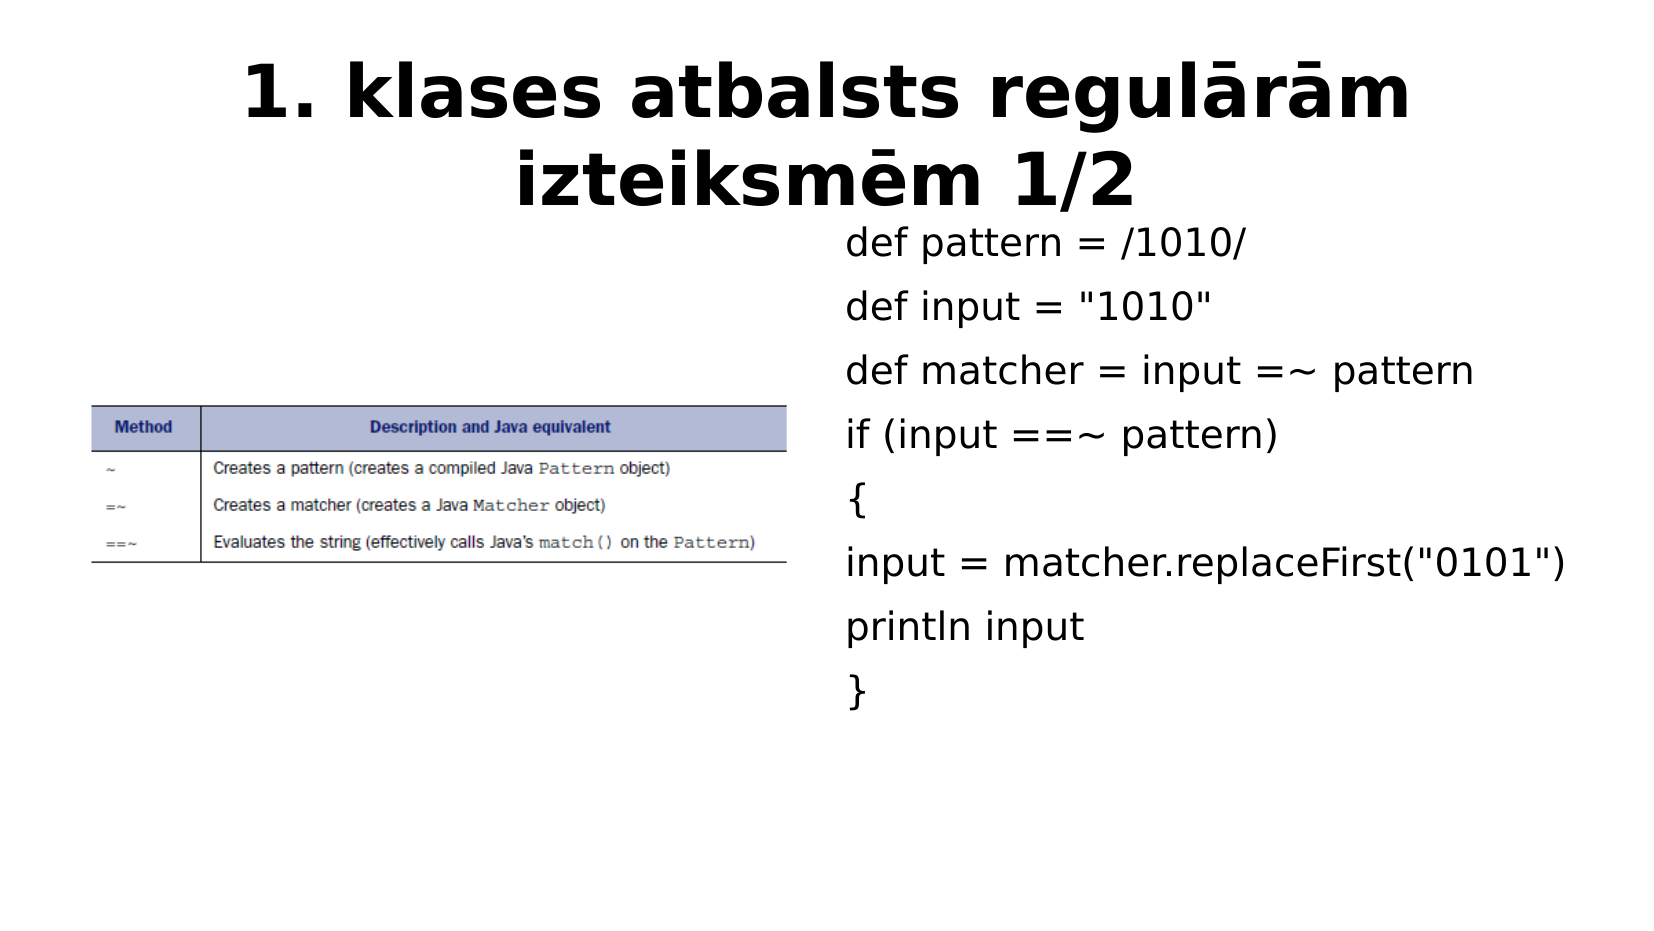

# 1. klases atbalsts regulārām izteiksmēm 1/2
def pattern = /1010/
def input = "1010"
def matcher = input =~ pattern
if (input ==~ pattern)
{
input = matcher.replaceFirst("0101")
println input
}